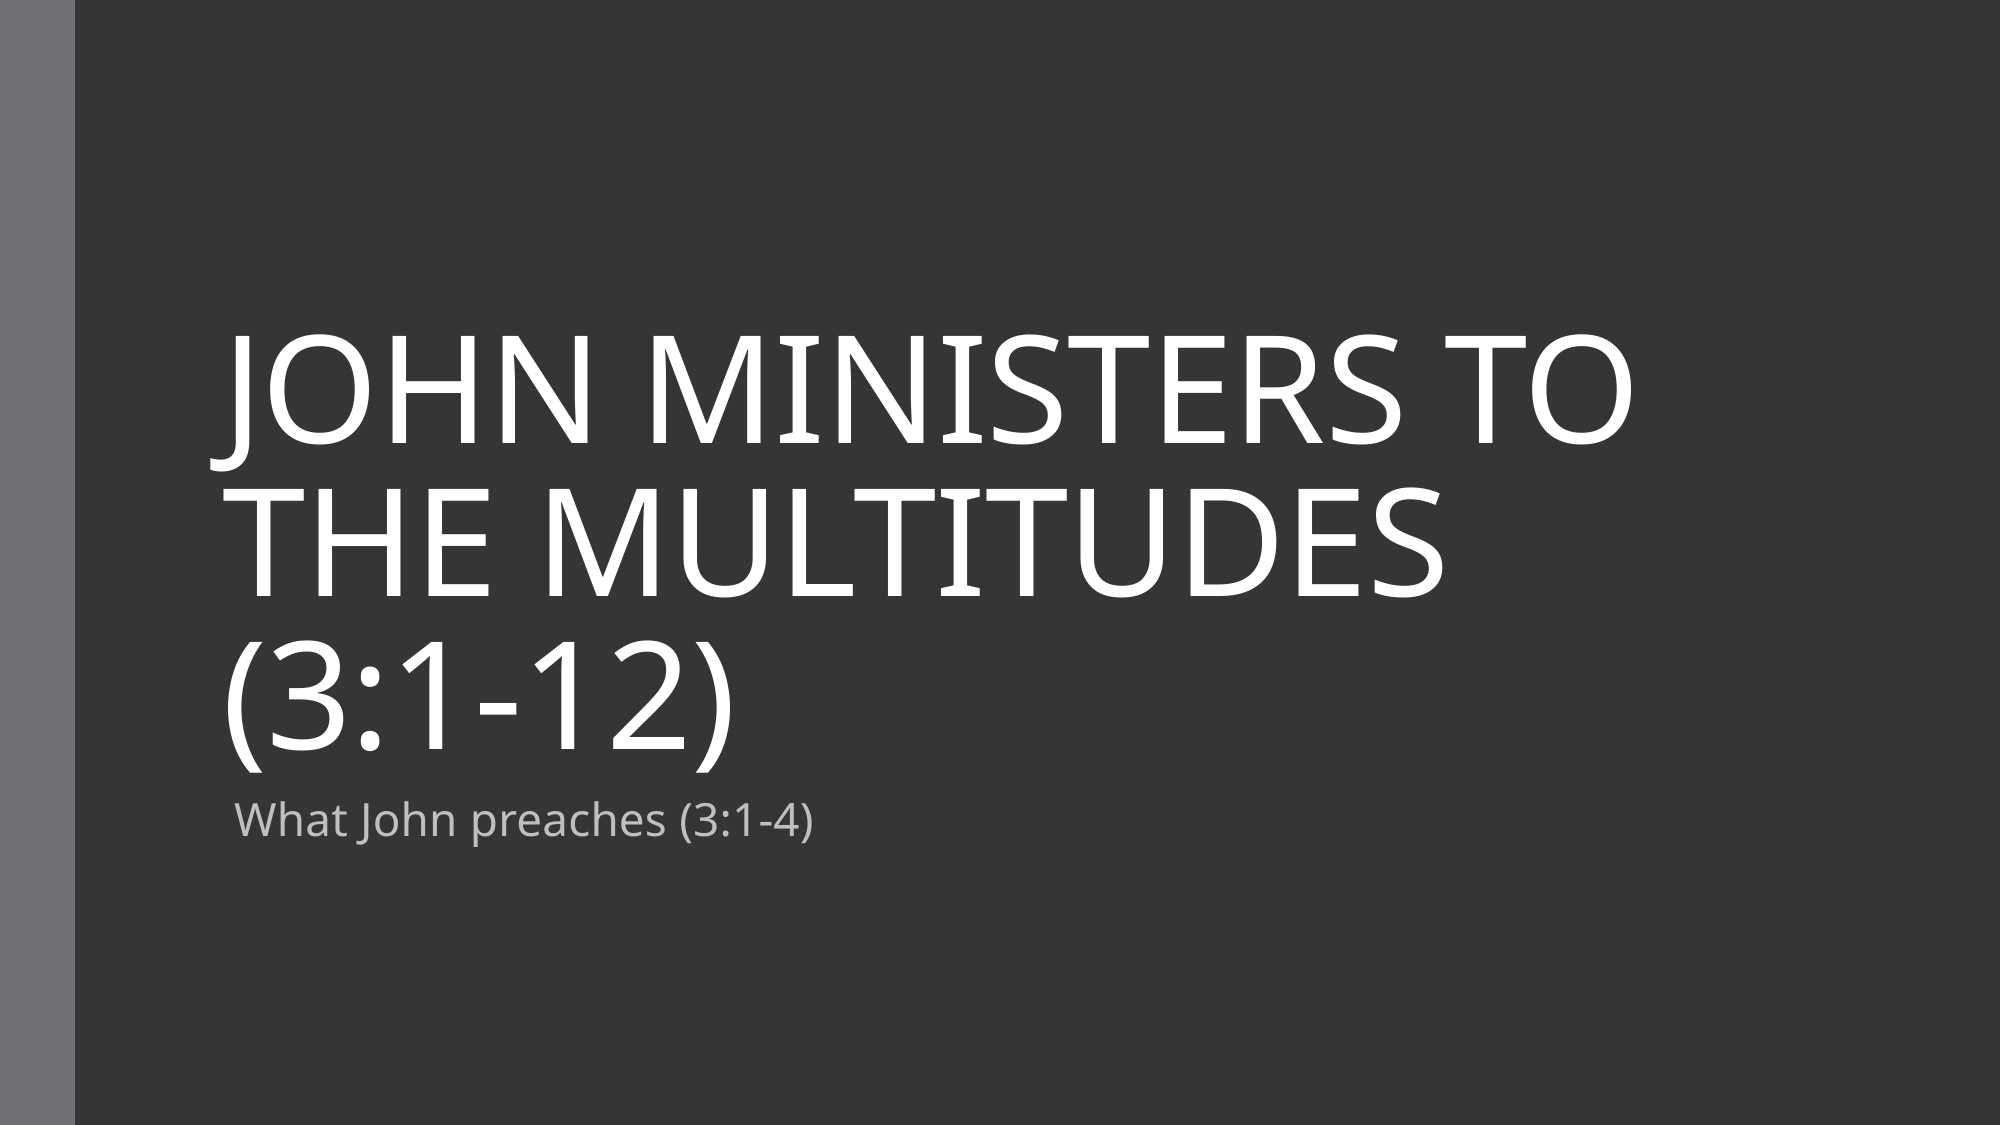

# JOHN MINISTERS TO THE MULTITUDES (3:1-12)
 What John preaches (3:1-4)